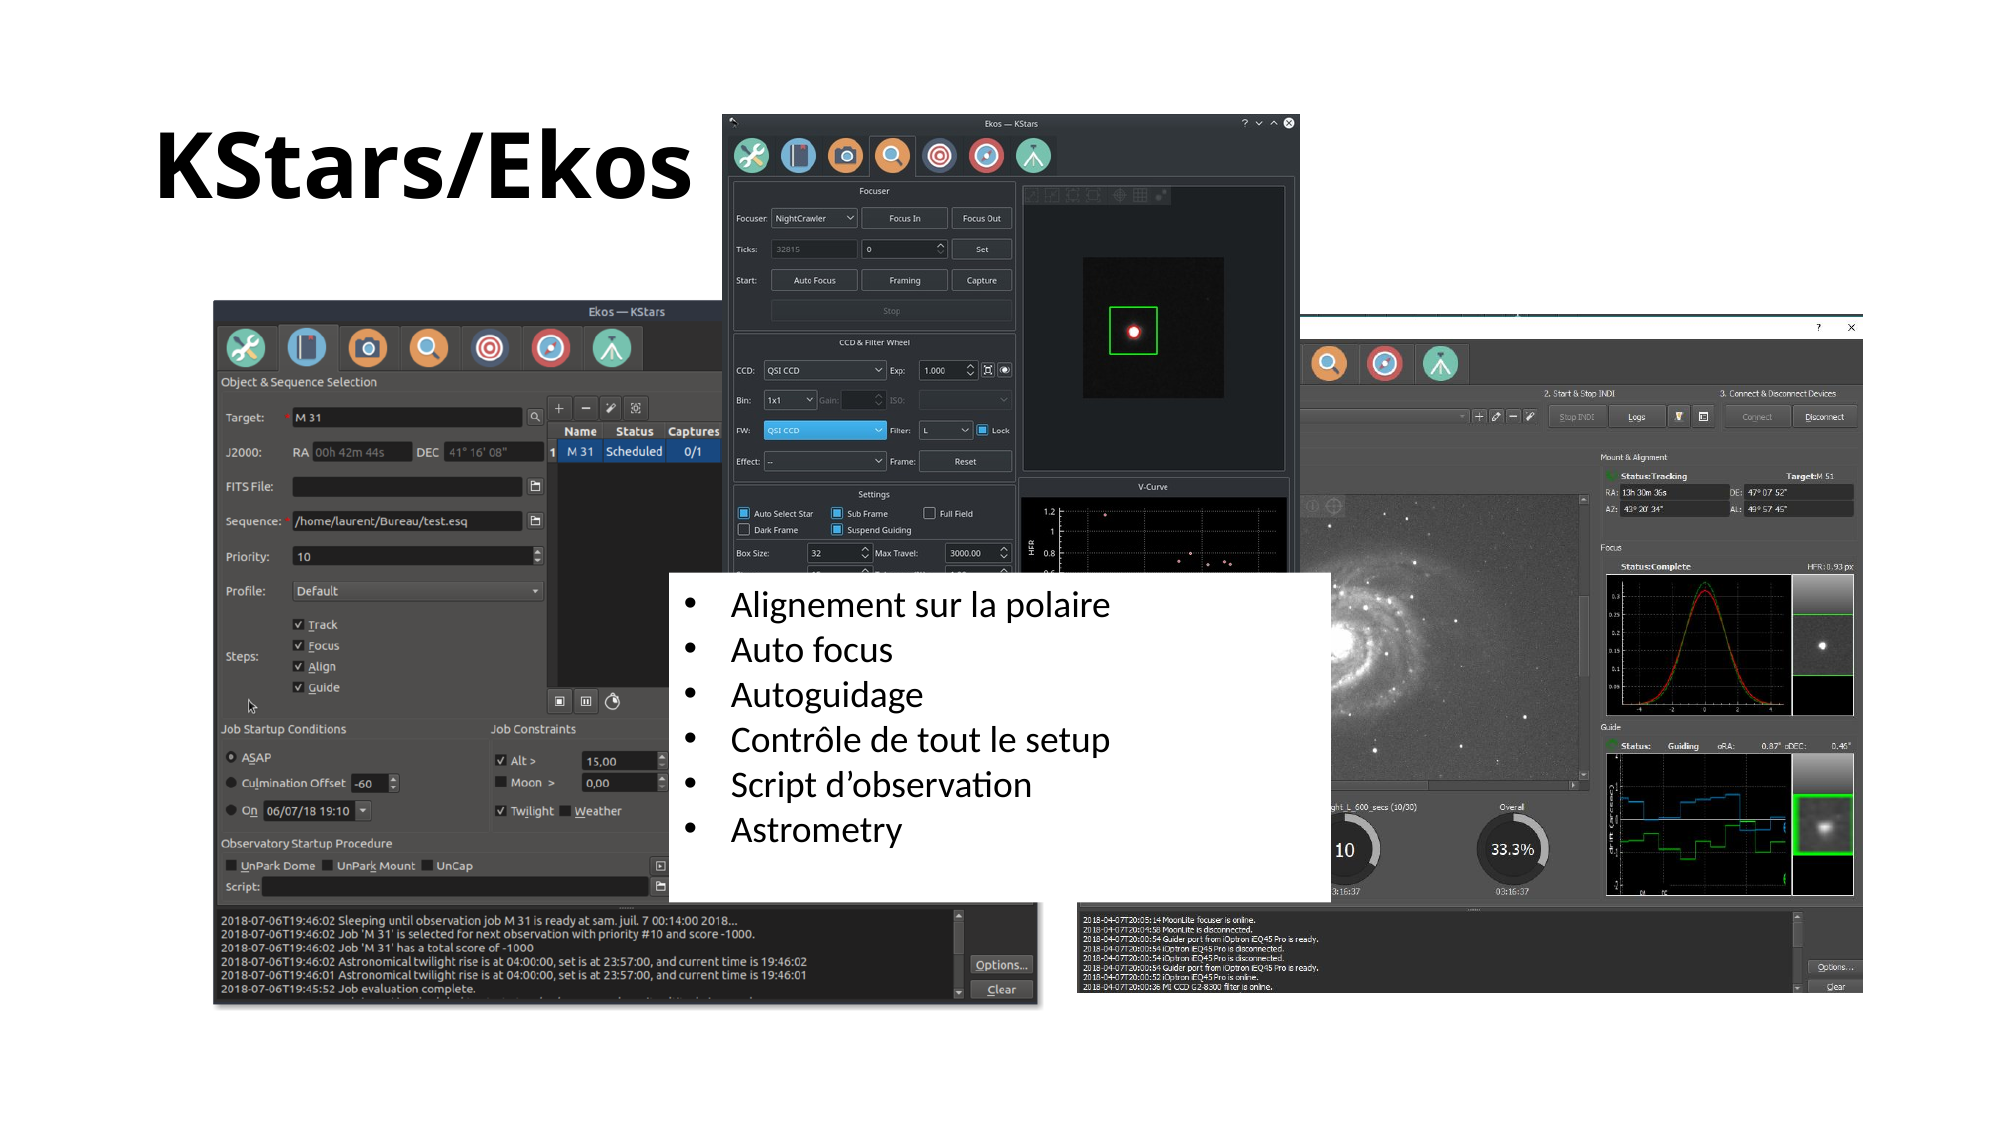

# KStars/Ekos :
Alignement sur la polaire
Auto focus
Autoguidage
Contrôle de tout le setup
Script d’observation
Astrometry